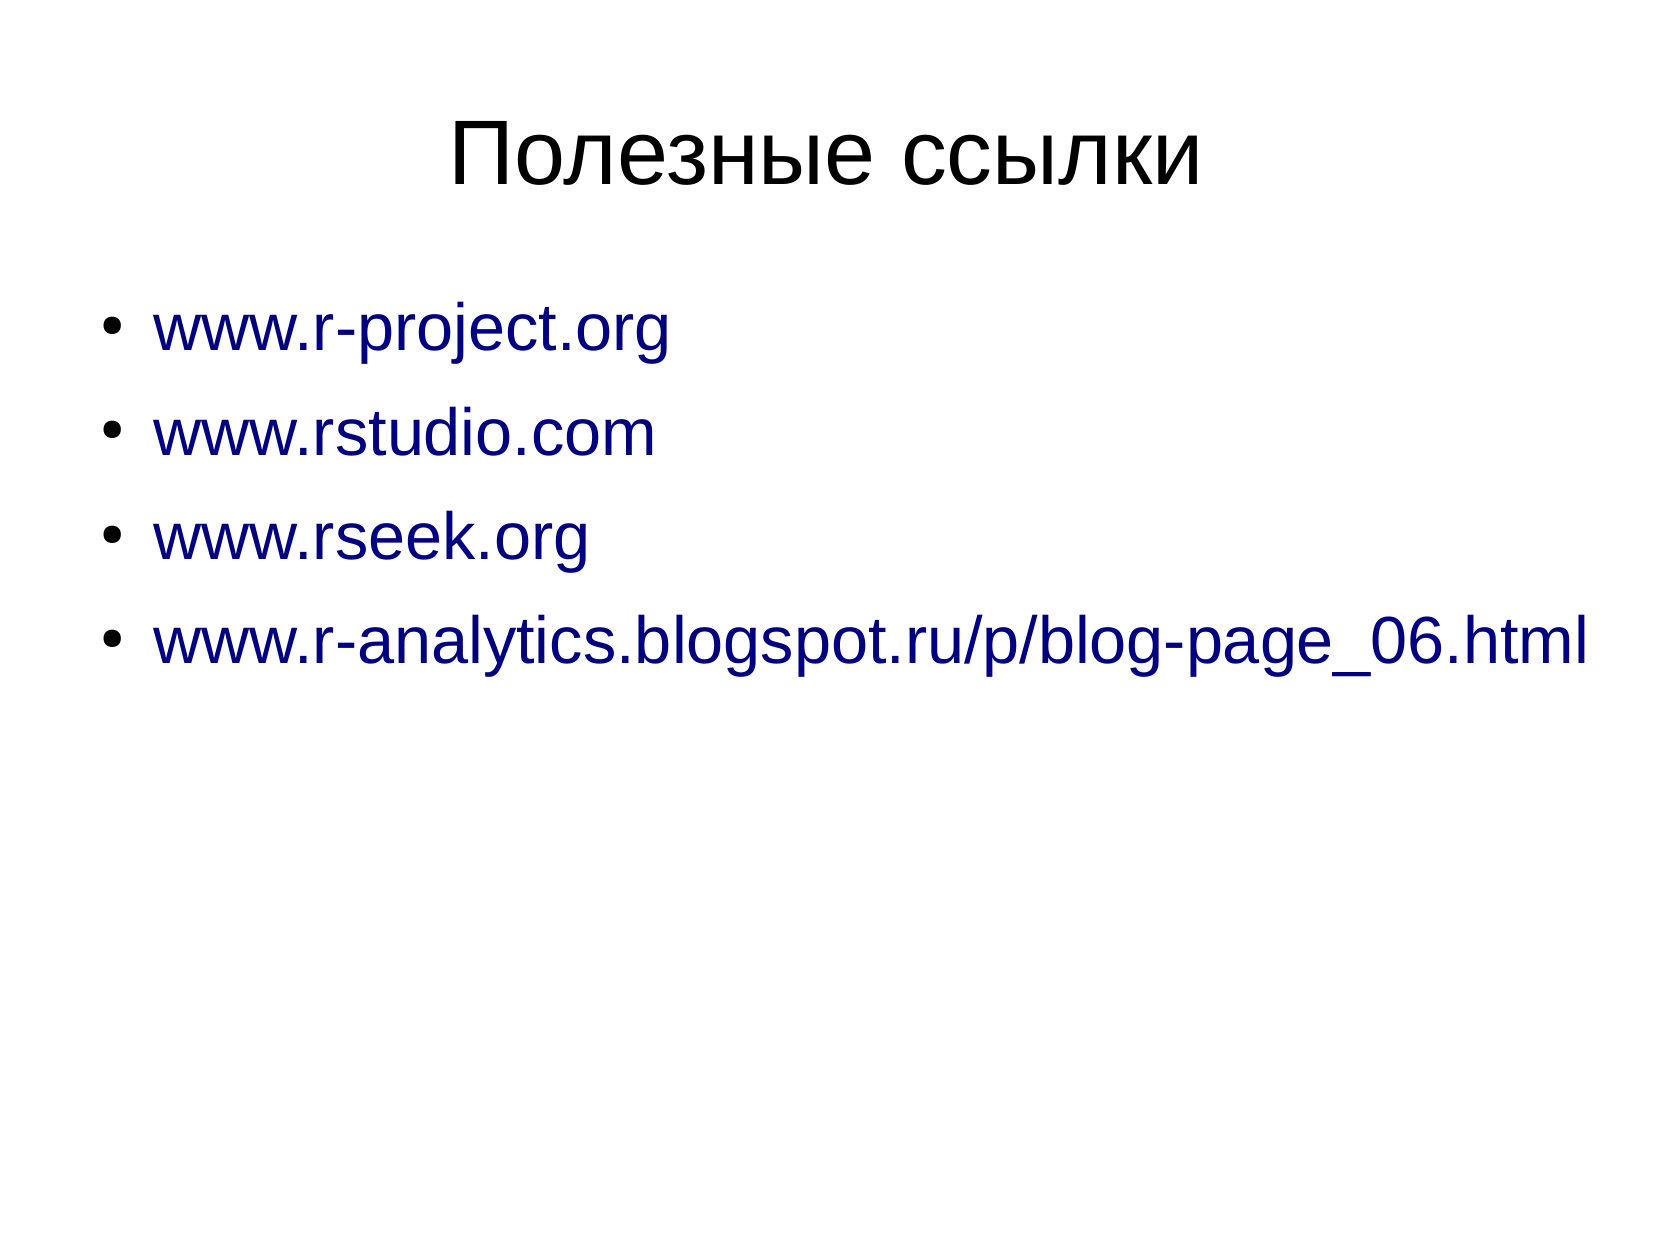

# Полезные ссылки
www.r-project.org
www.rstudio.com
www.rseek.org
www.r-analytics.blogspot.ru/p/blog-page_06.html